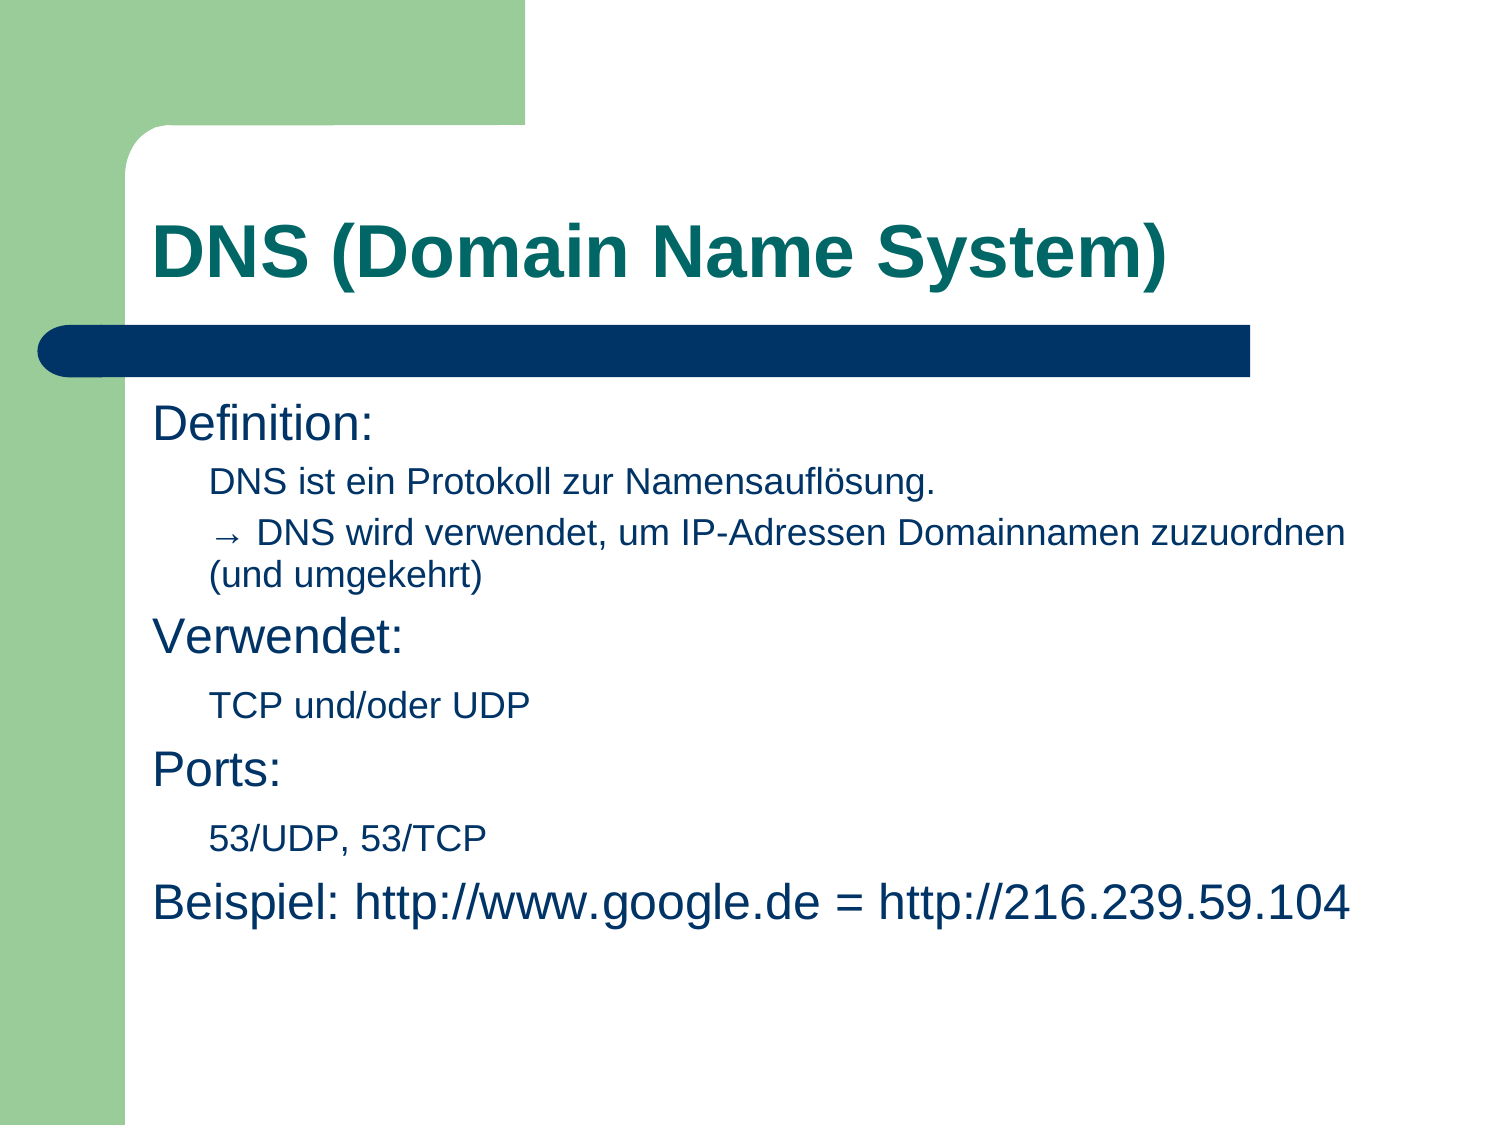

# DNS (Domain Name System)
Definition:
	DNS ist ein Protokoll zur Namensauflösung.
	→ DNS wird verwendet, um IP-Adressen Domainnamen zuzuordnen (und umgekehrt)
Verwendet:
	TCP und/oder UDP
Ports:
	53/UDP, 53/TCP
Beispiel: http://www.google.de = http://216.239.59.104